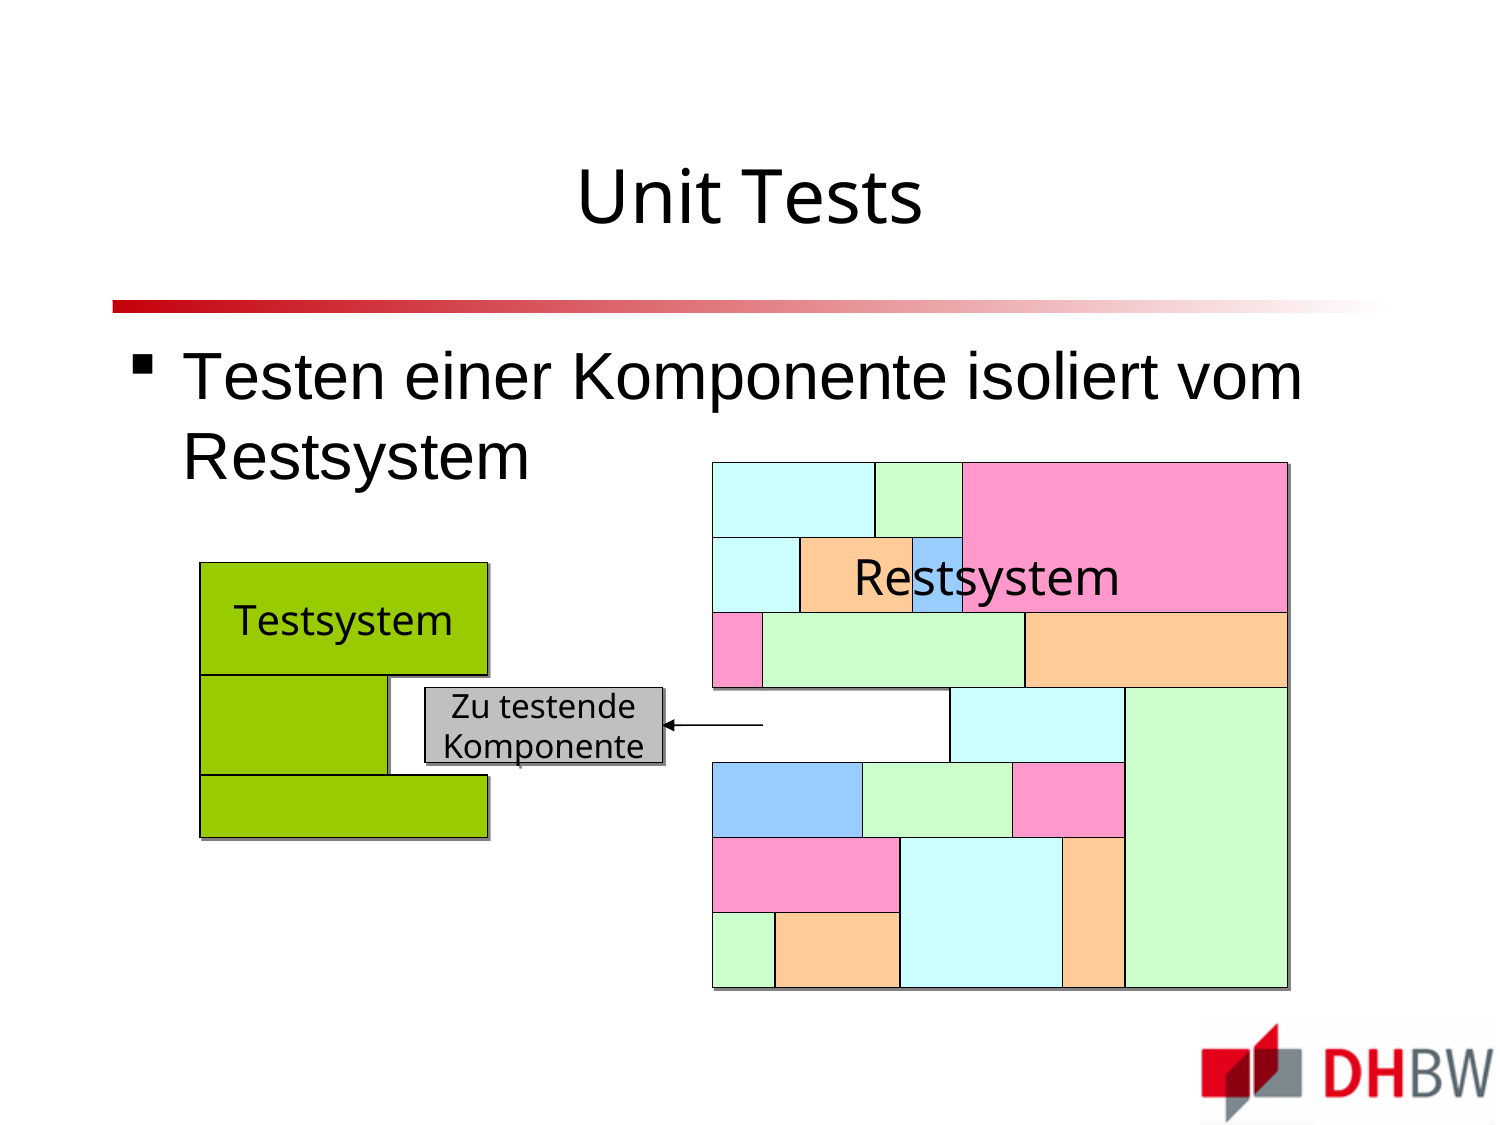

# Unit Tests
Testen einer Komponente isoliert vom Restsystem
Restsystem
Testsystem
Zu testende
Komponente